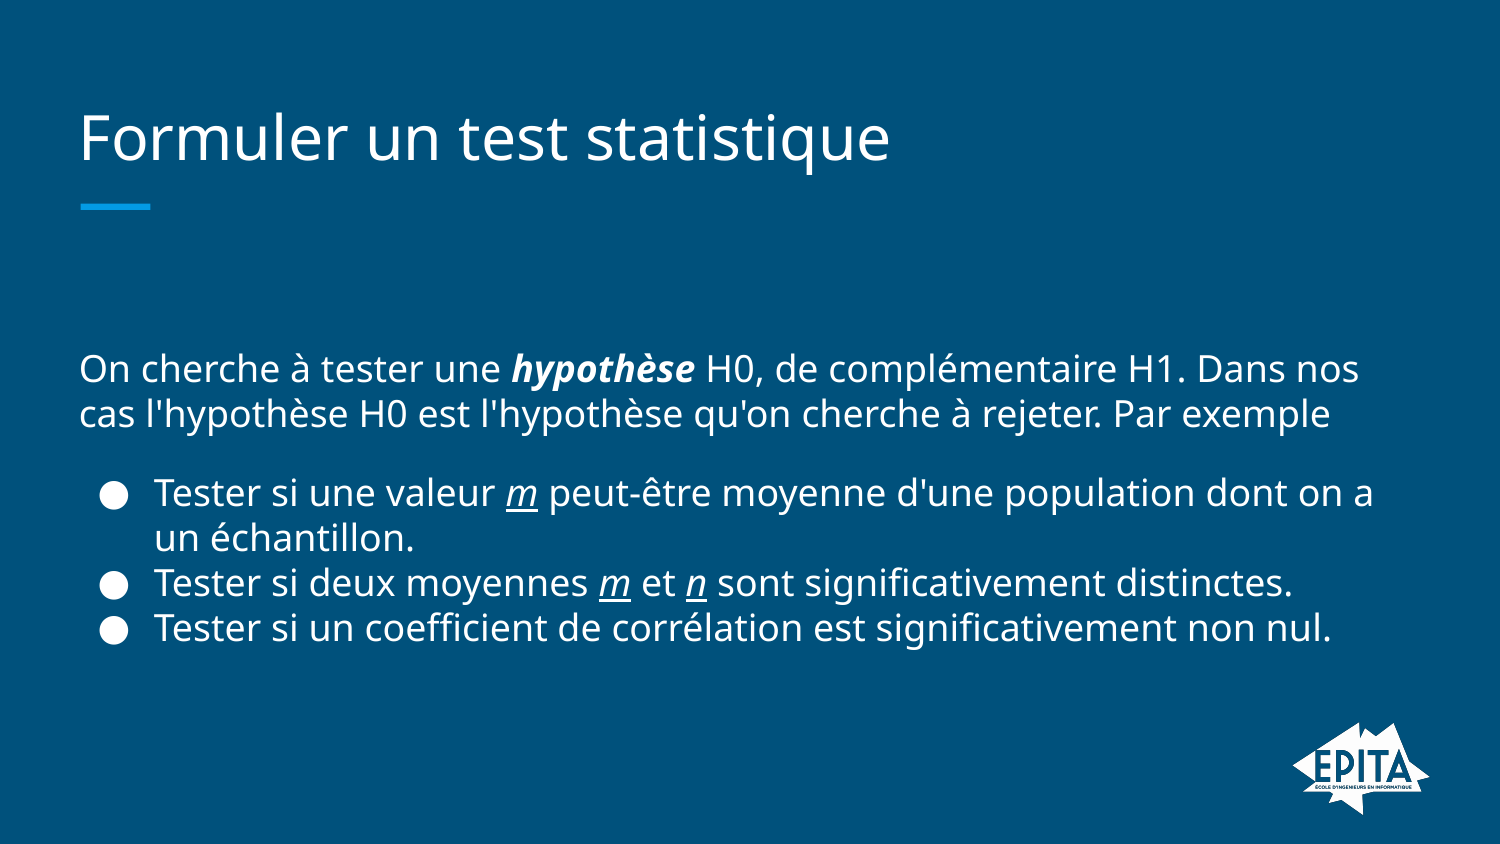

# Formuler un test statistique
On cherche à tester une hypothèse H0, de complémentaire H1. Dans nos cas l'hypothèse H0 est l'hypothèse qu'on cherche à rejeter. Par exemple
Tester si une valeur m peut-être moyenne d'une population dont on a un échantillon.
Tester si deux moyennes m et n sont significativement distinctes.
Tester si un coefficient de corrélation est significativement non nul.